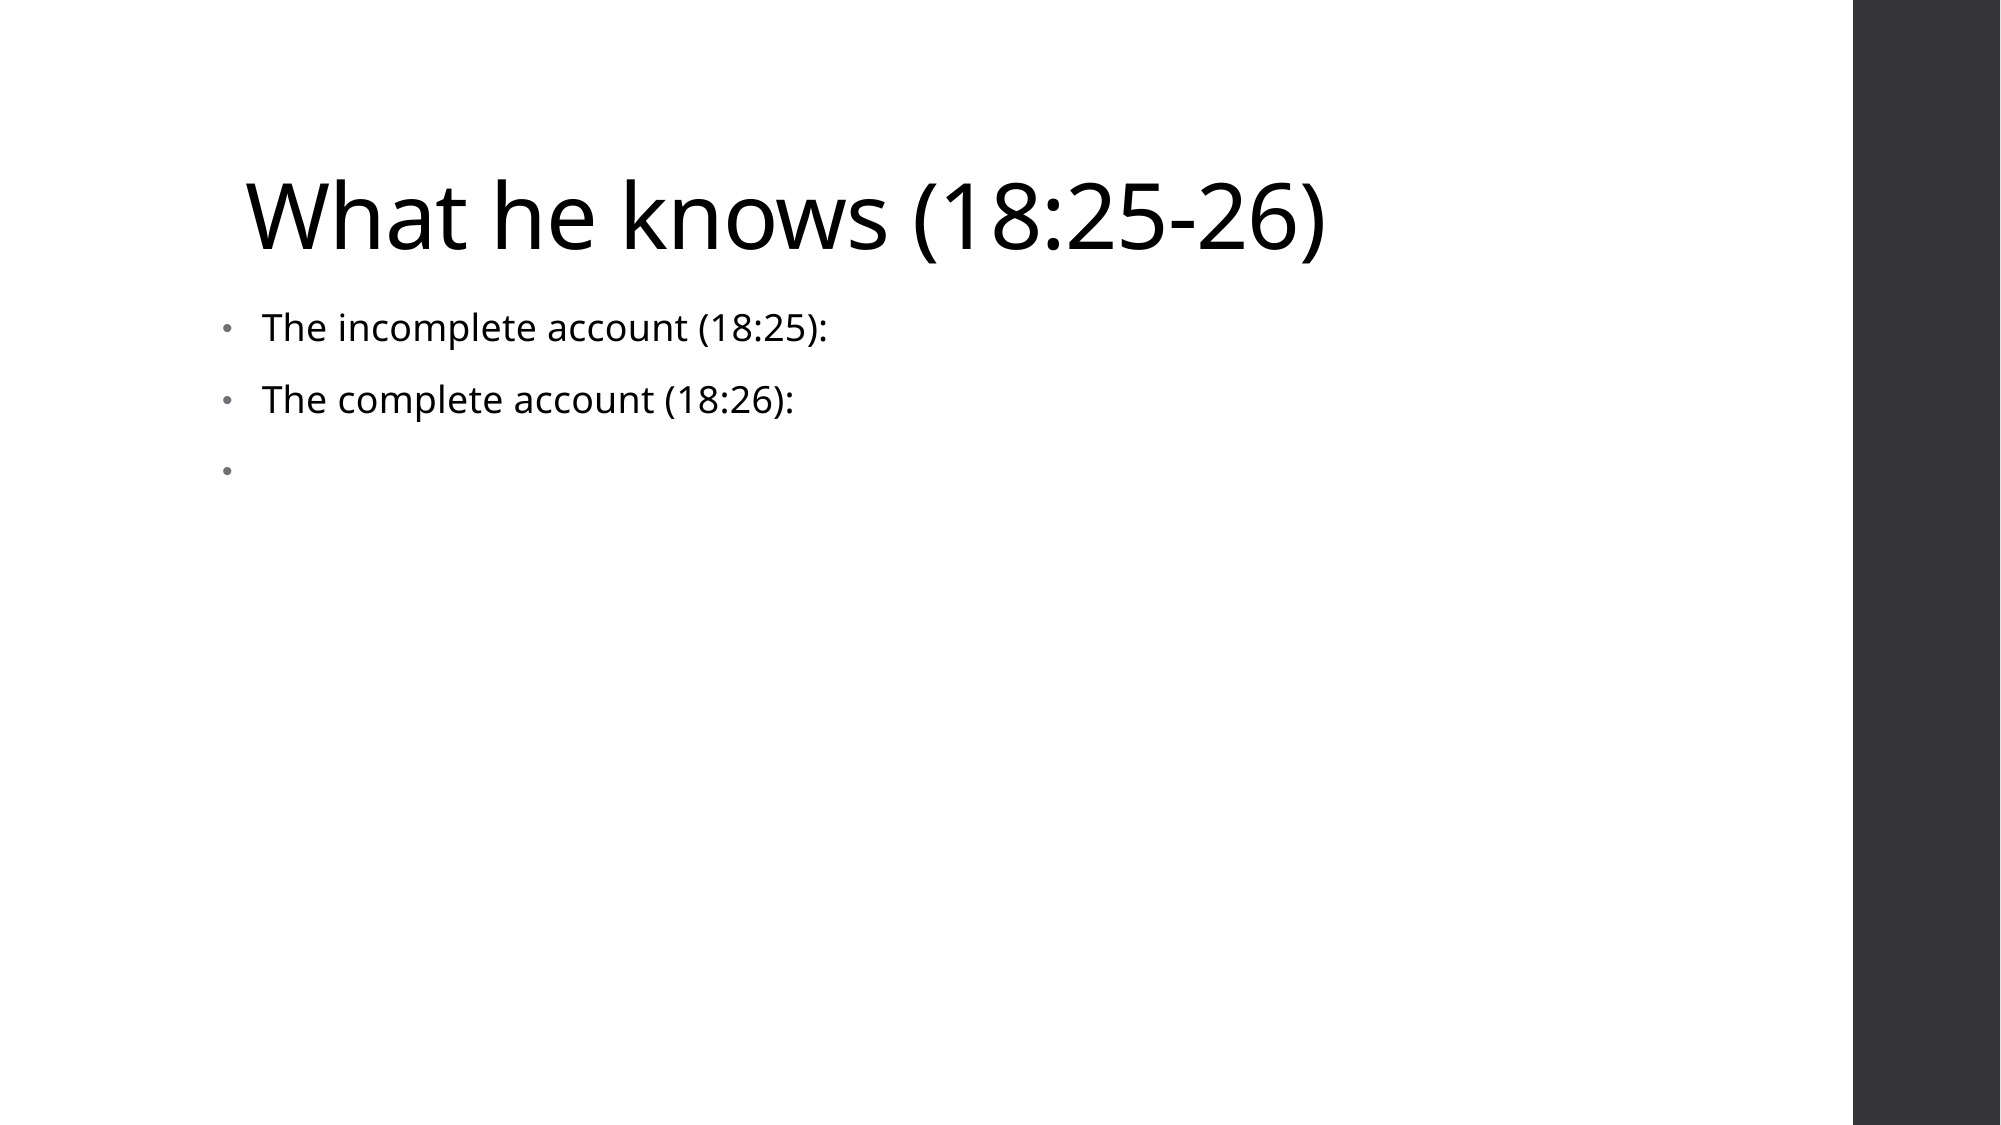

# What he knows (18:25-26)
 The incomplete account (18:25):
 The complete account (18:26):